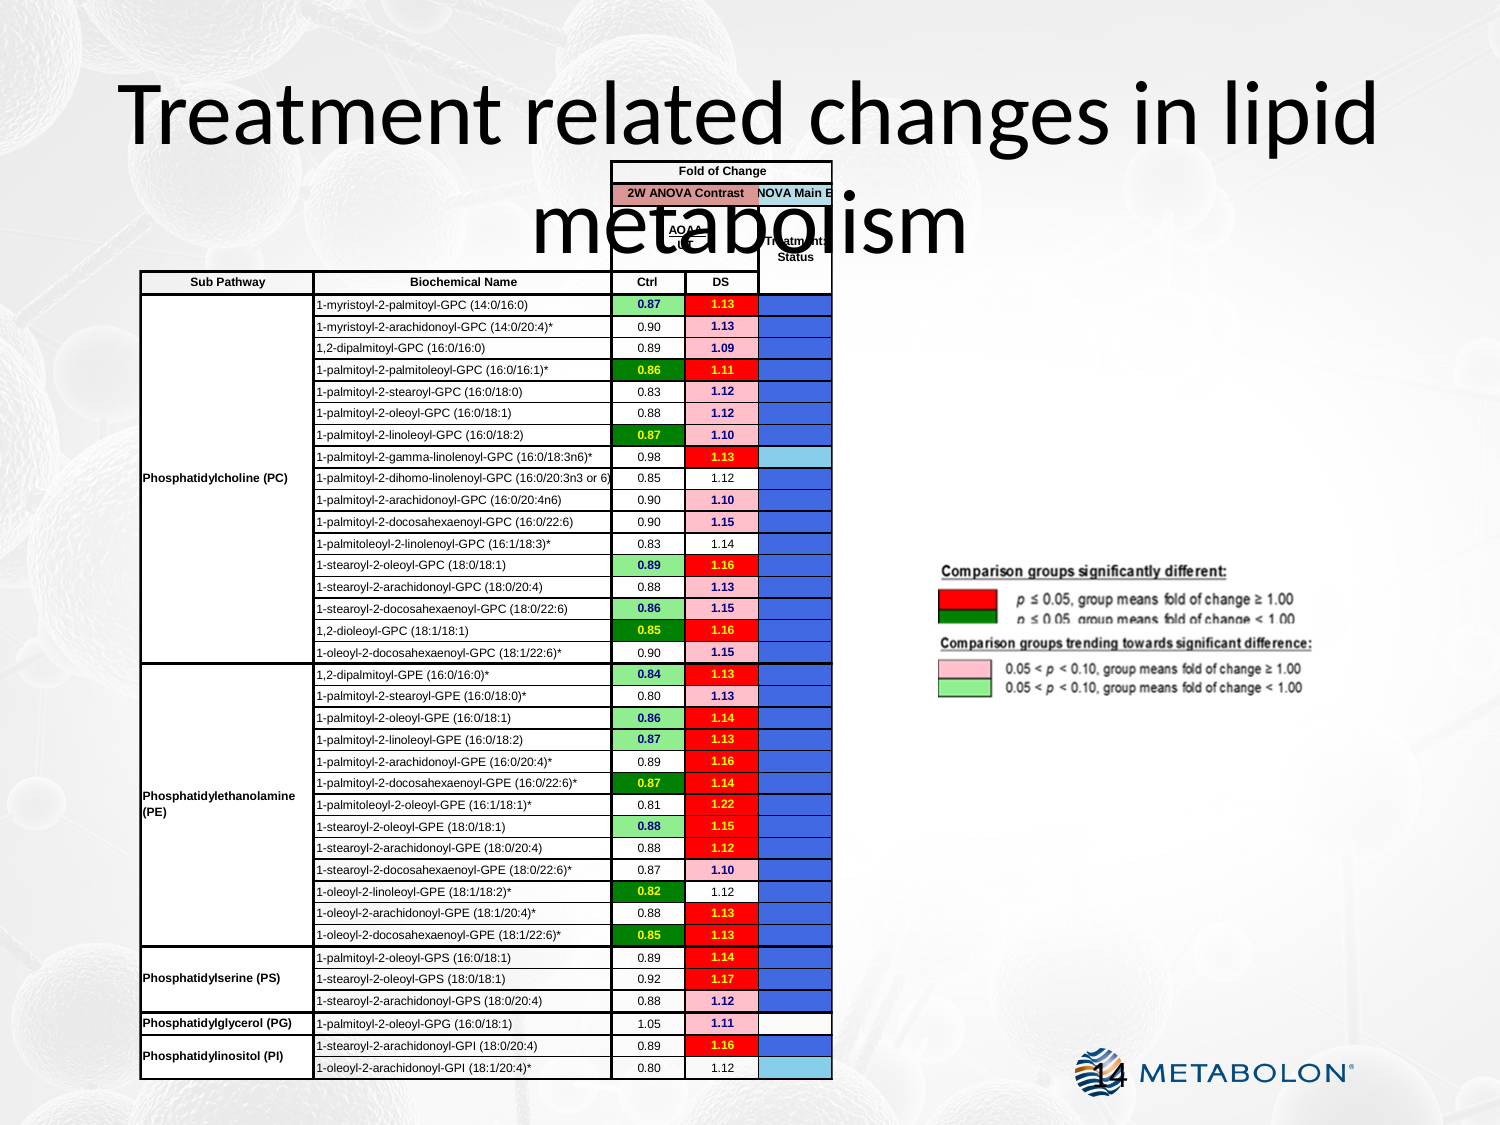

# Treatment related changes in lipid metabolism